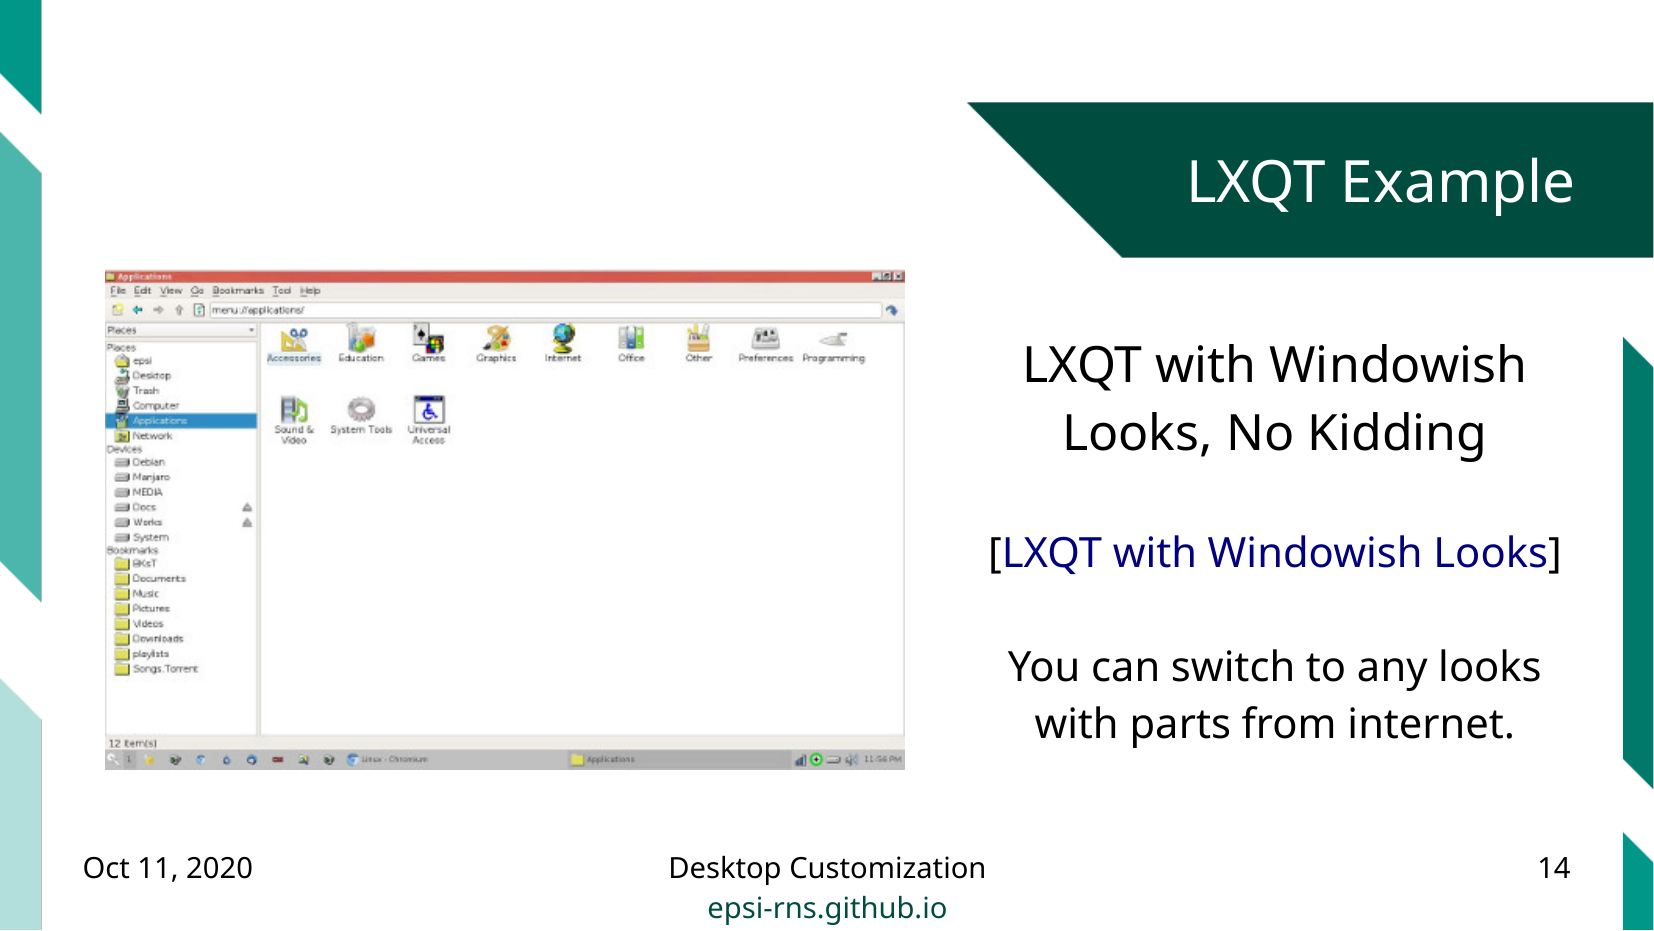

# LXQT Example
LXQT with Windowish Looks, No Kidding
[LXQT with Windowish Looks]
You can switch to any looks with parts from internet.
Oct 11, 2020
Desktop Customization
14